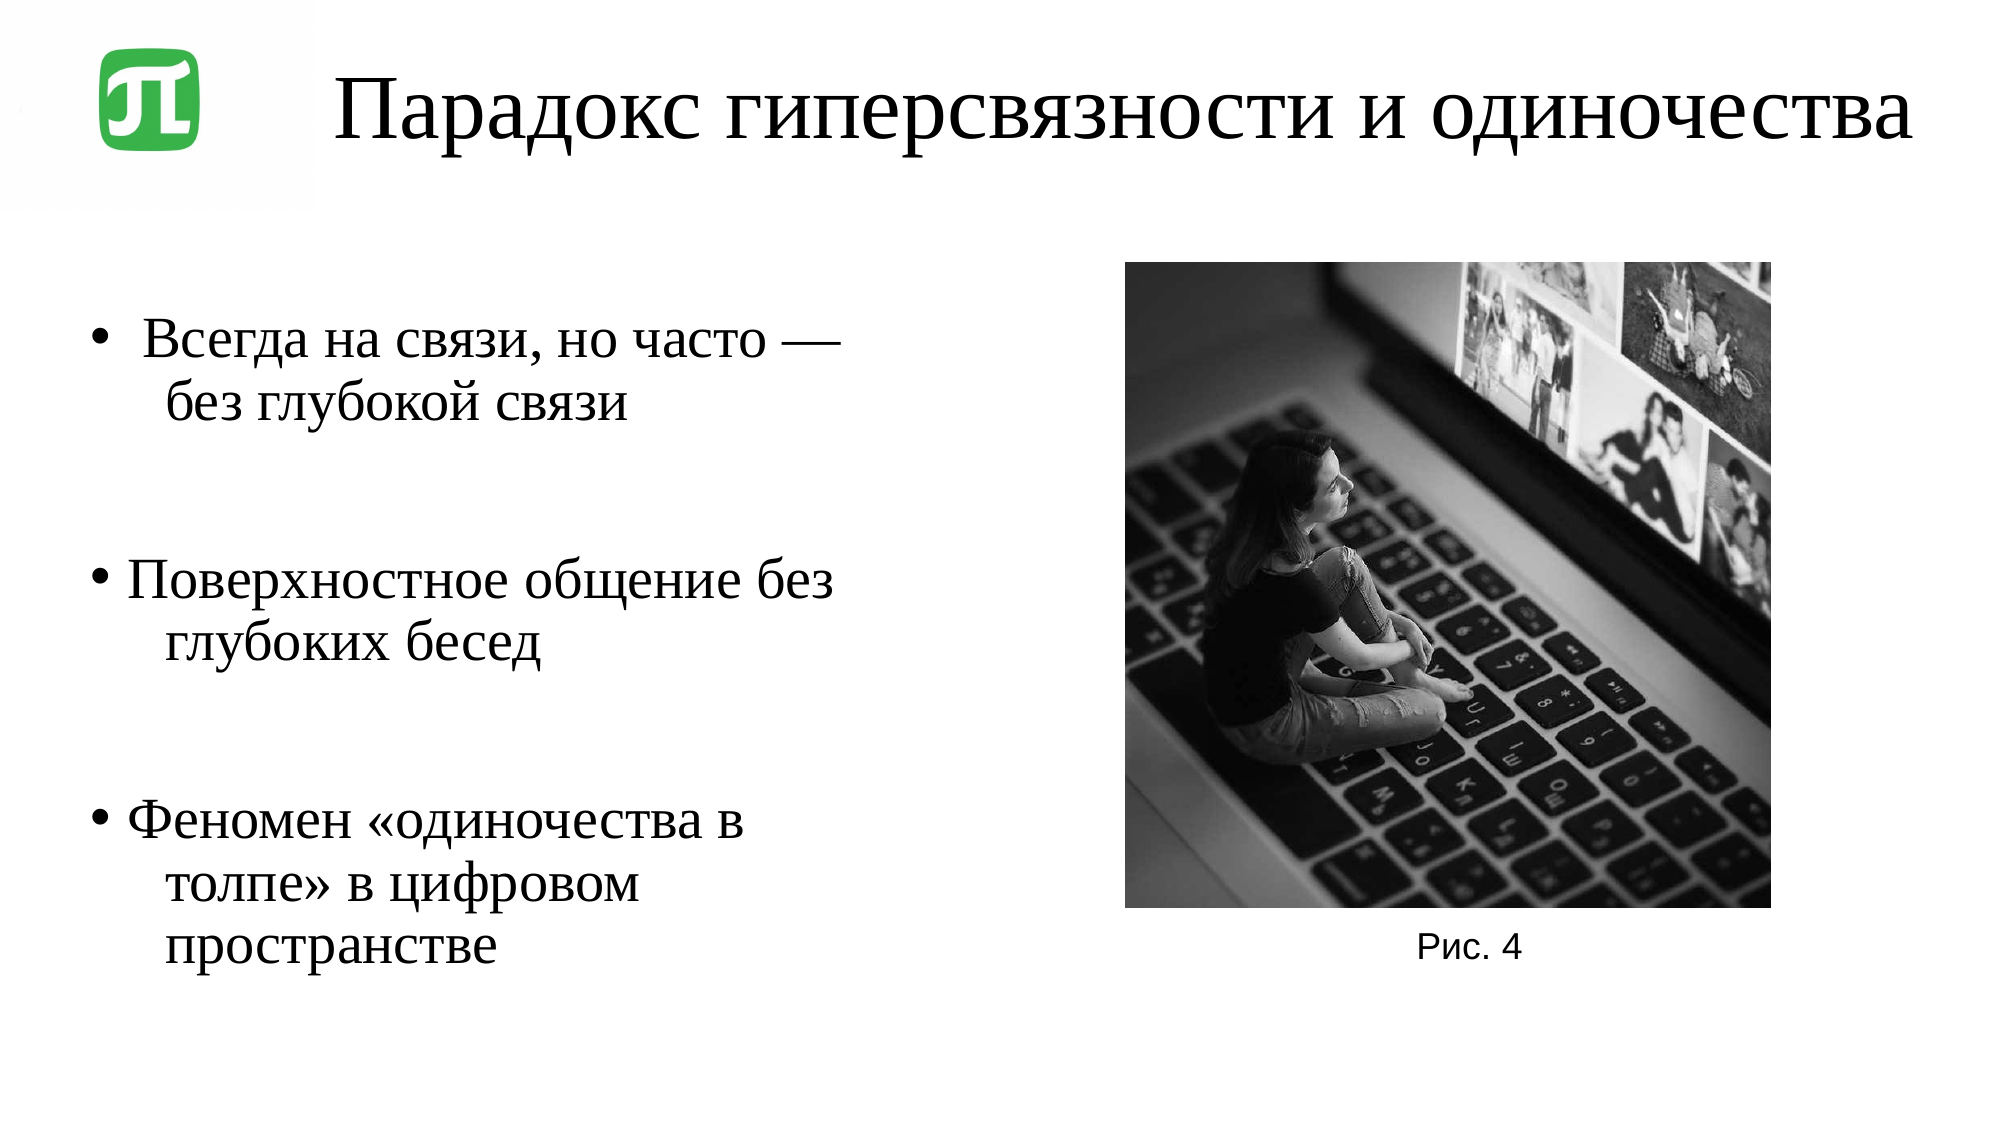

# Парадокс гиперсвязности и одиночества
 Всегда на связи, но часто — без глубокой связи
Поверхностное общение без глубоких бесед
Феномен «одиночества в толпе» в цифровом пространстве
 Рис. 4